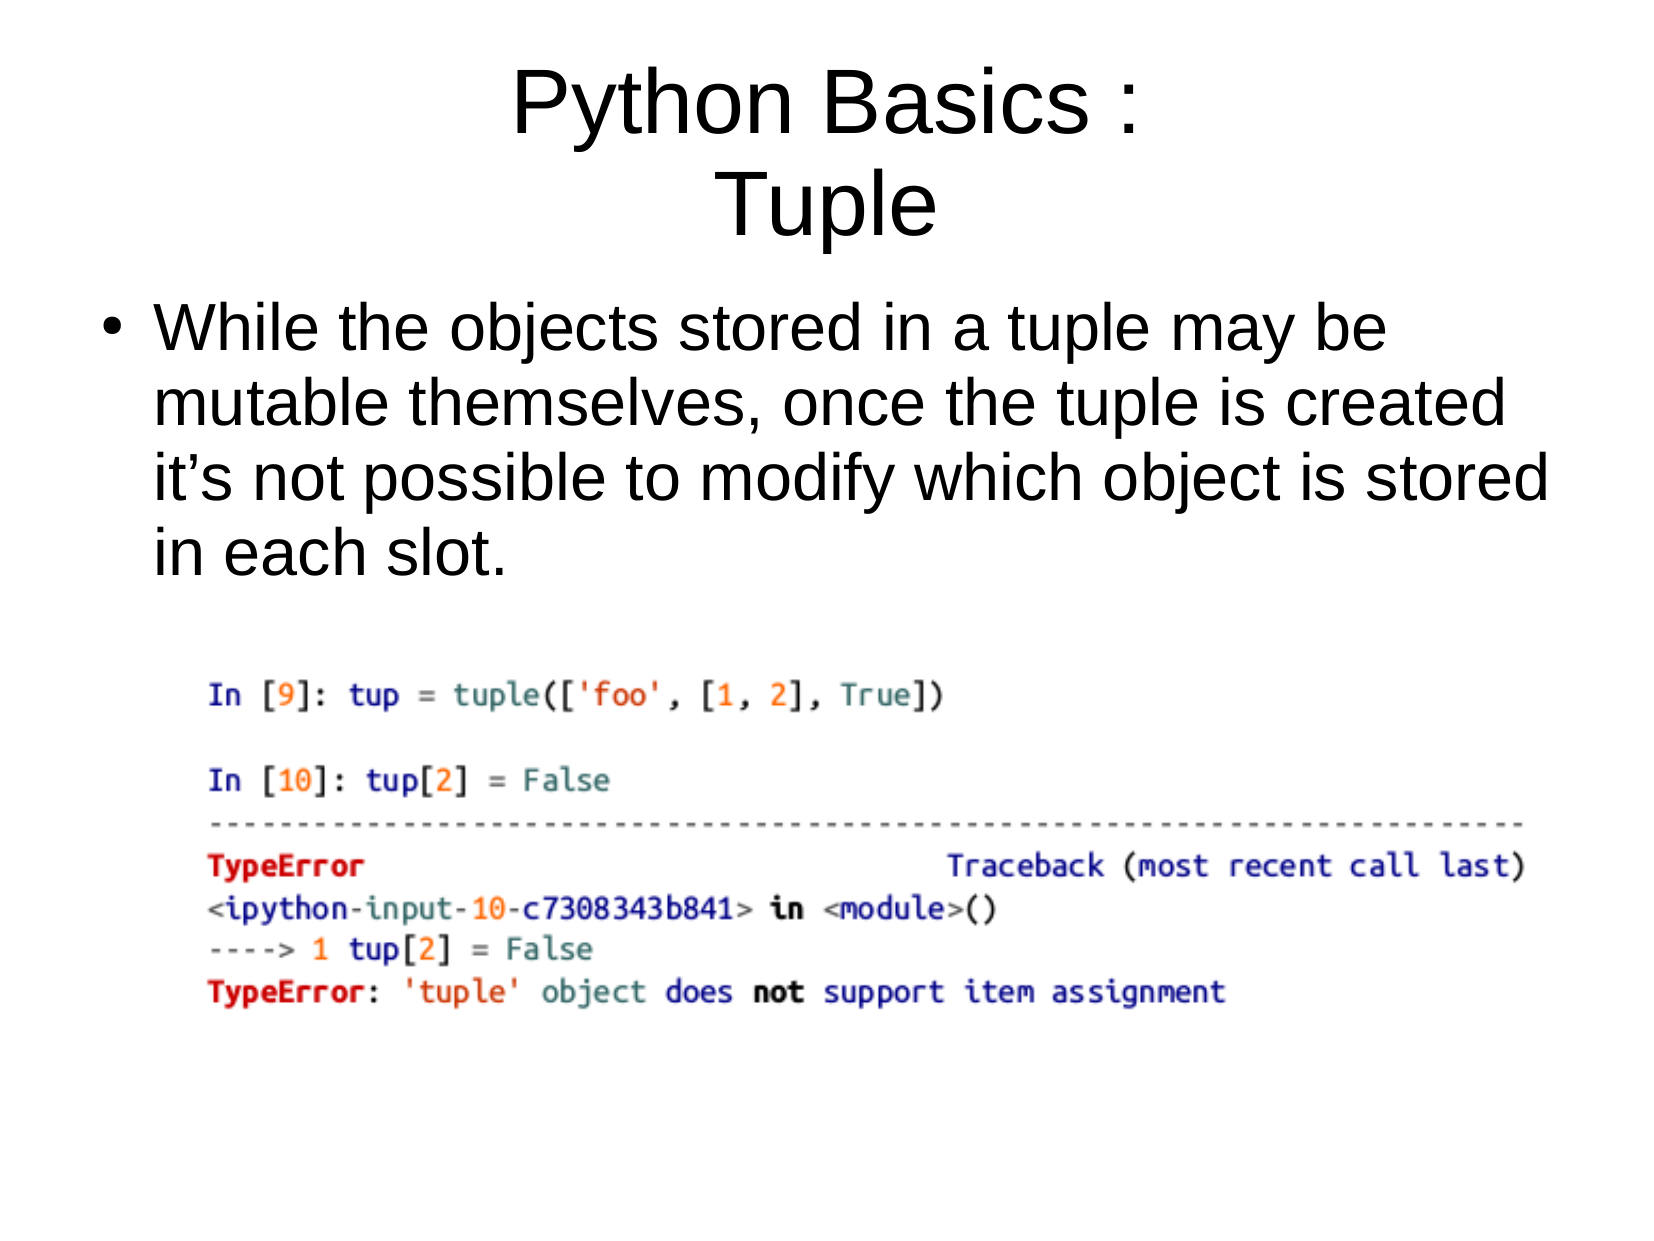

# Python Basics : Tuple
While the objects stored in a tuple may be mutable themselves, once the tuple is created it’s not possible to modify which object is stored in each slot.